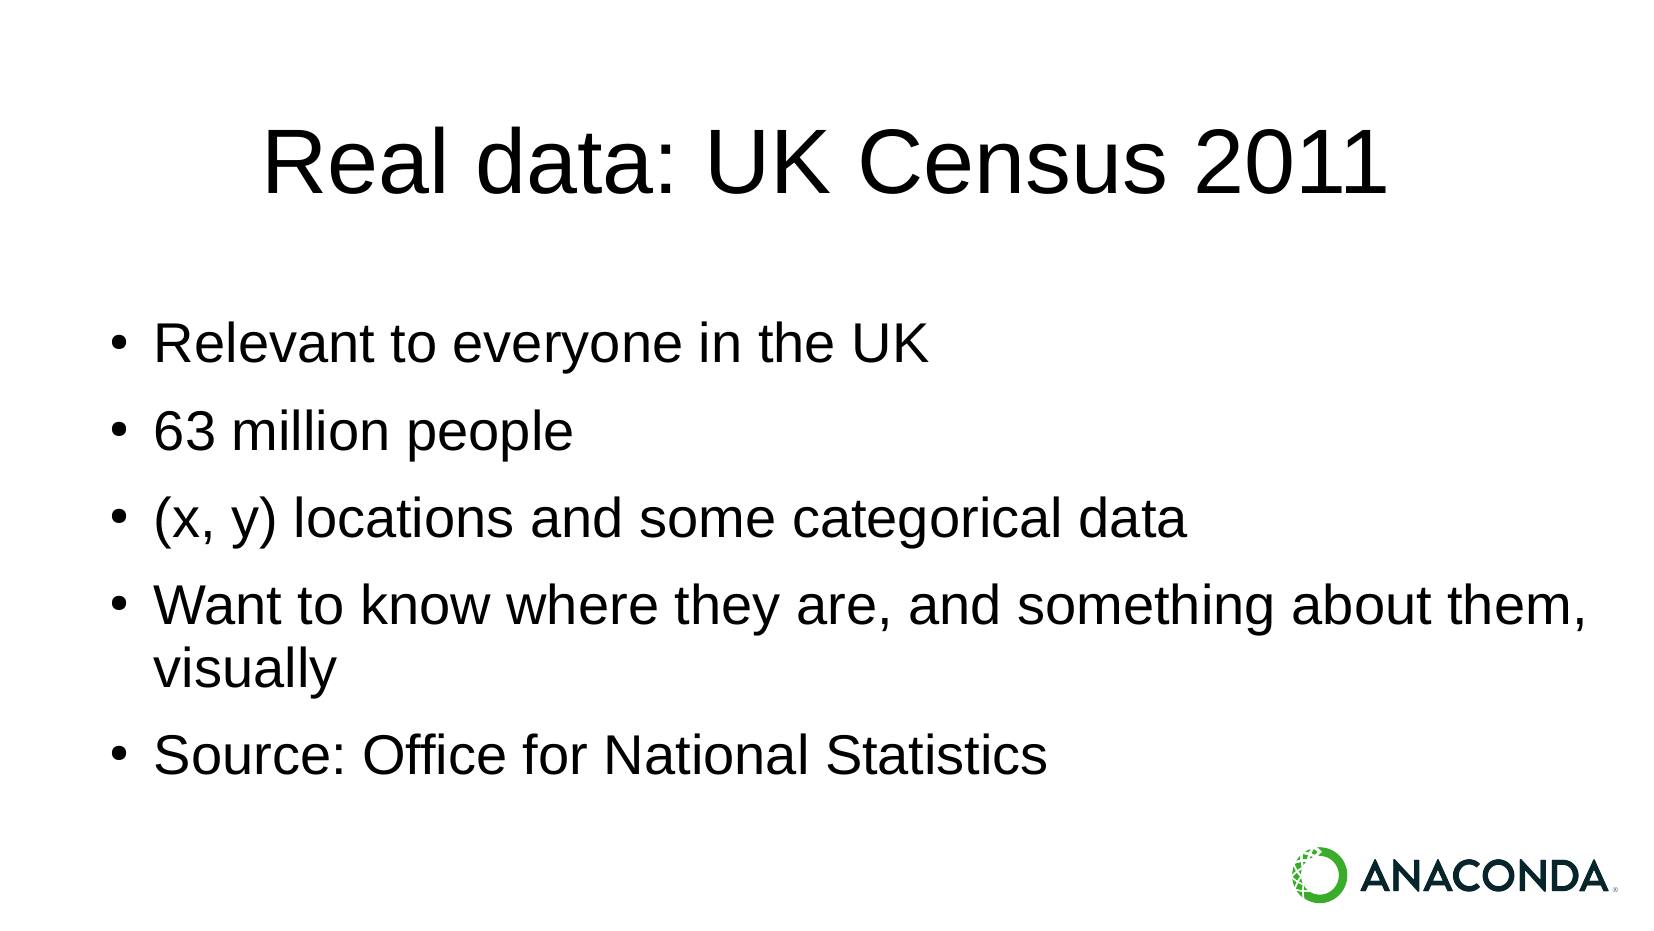

# Real data: UK Census 2011
Relevant to everyone in the UK
63 million people
(x, y) locations and some categorical data
Want to know where they are, and something about them, visually
Source: Office for National Statistics